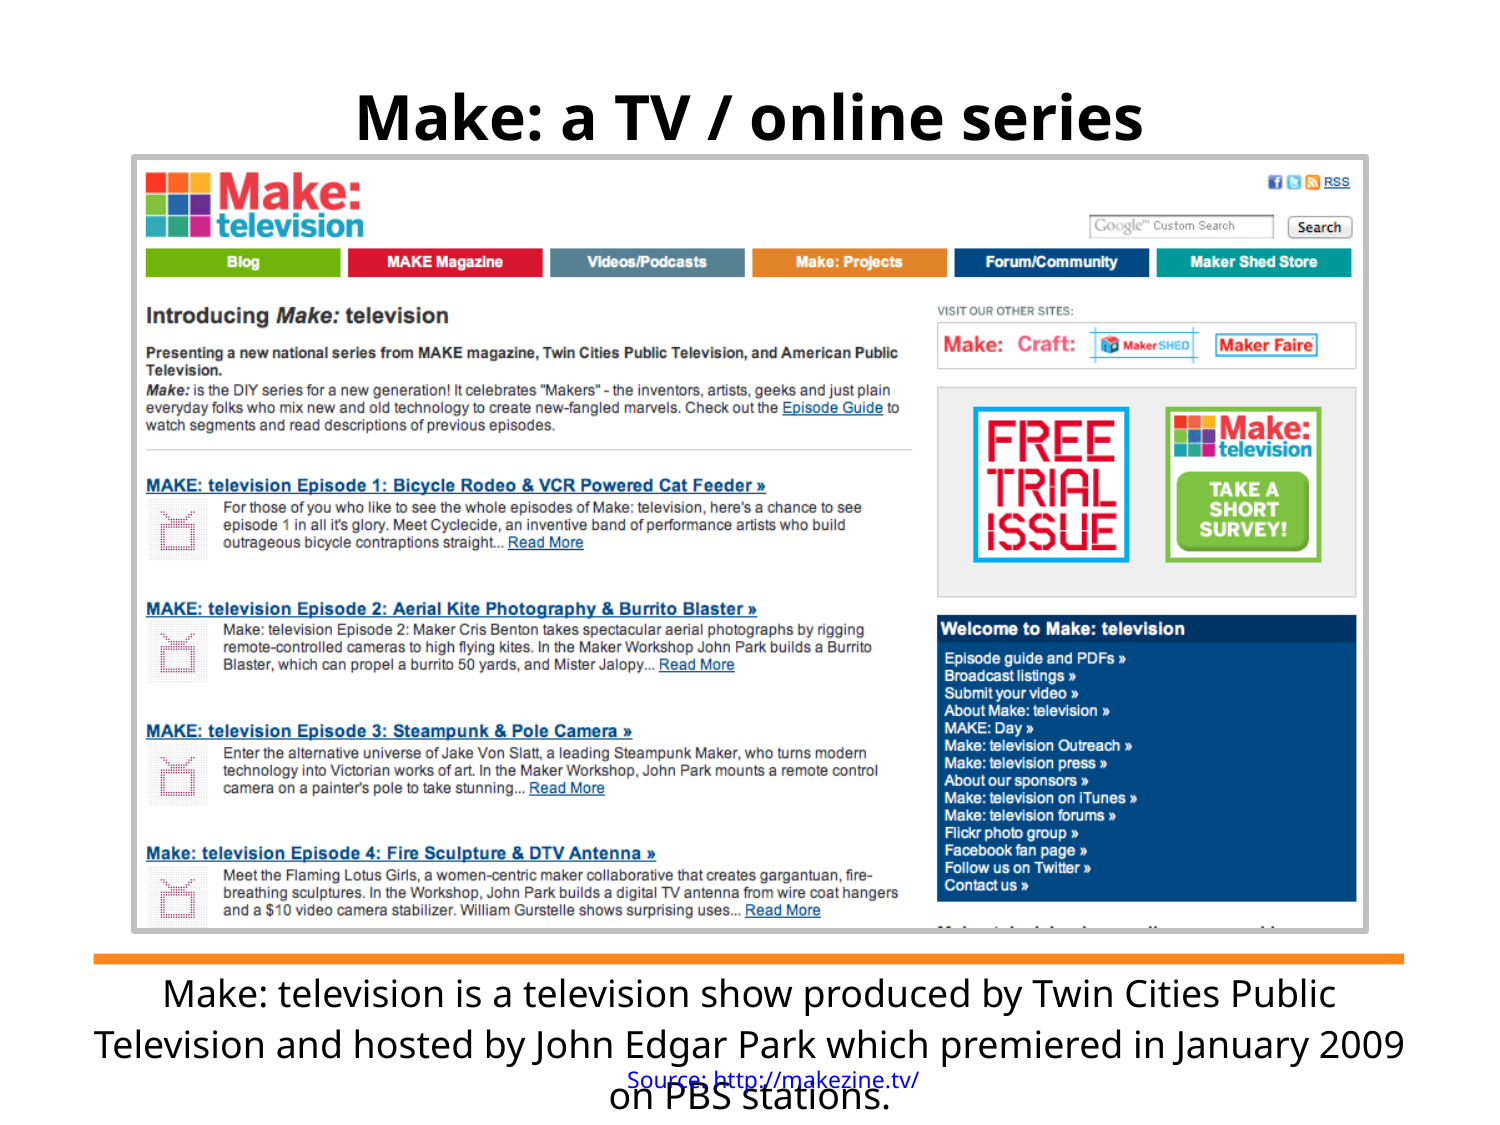

# Make: a TV / online series
Make: television is a television show produced by Twin Cities Public Television and hosted by John Edgar Park which premiered in January 2009 on PBS stations.
Source: http://makezine.tv/